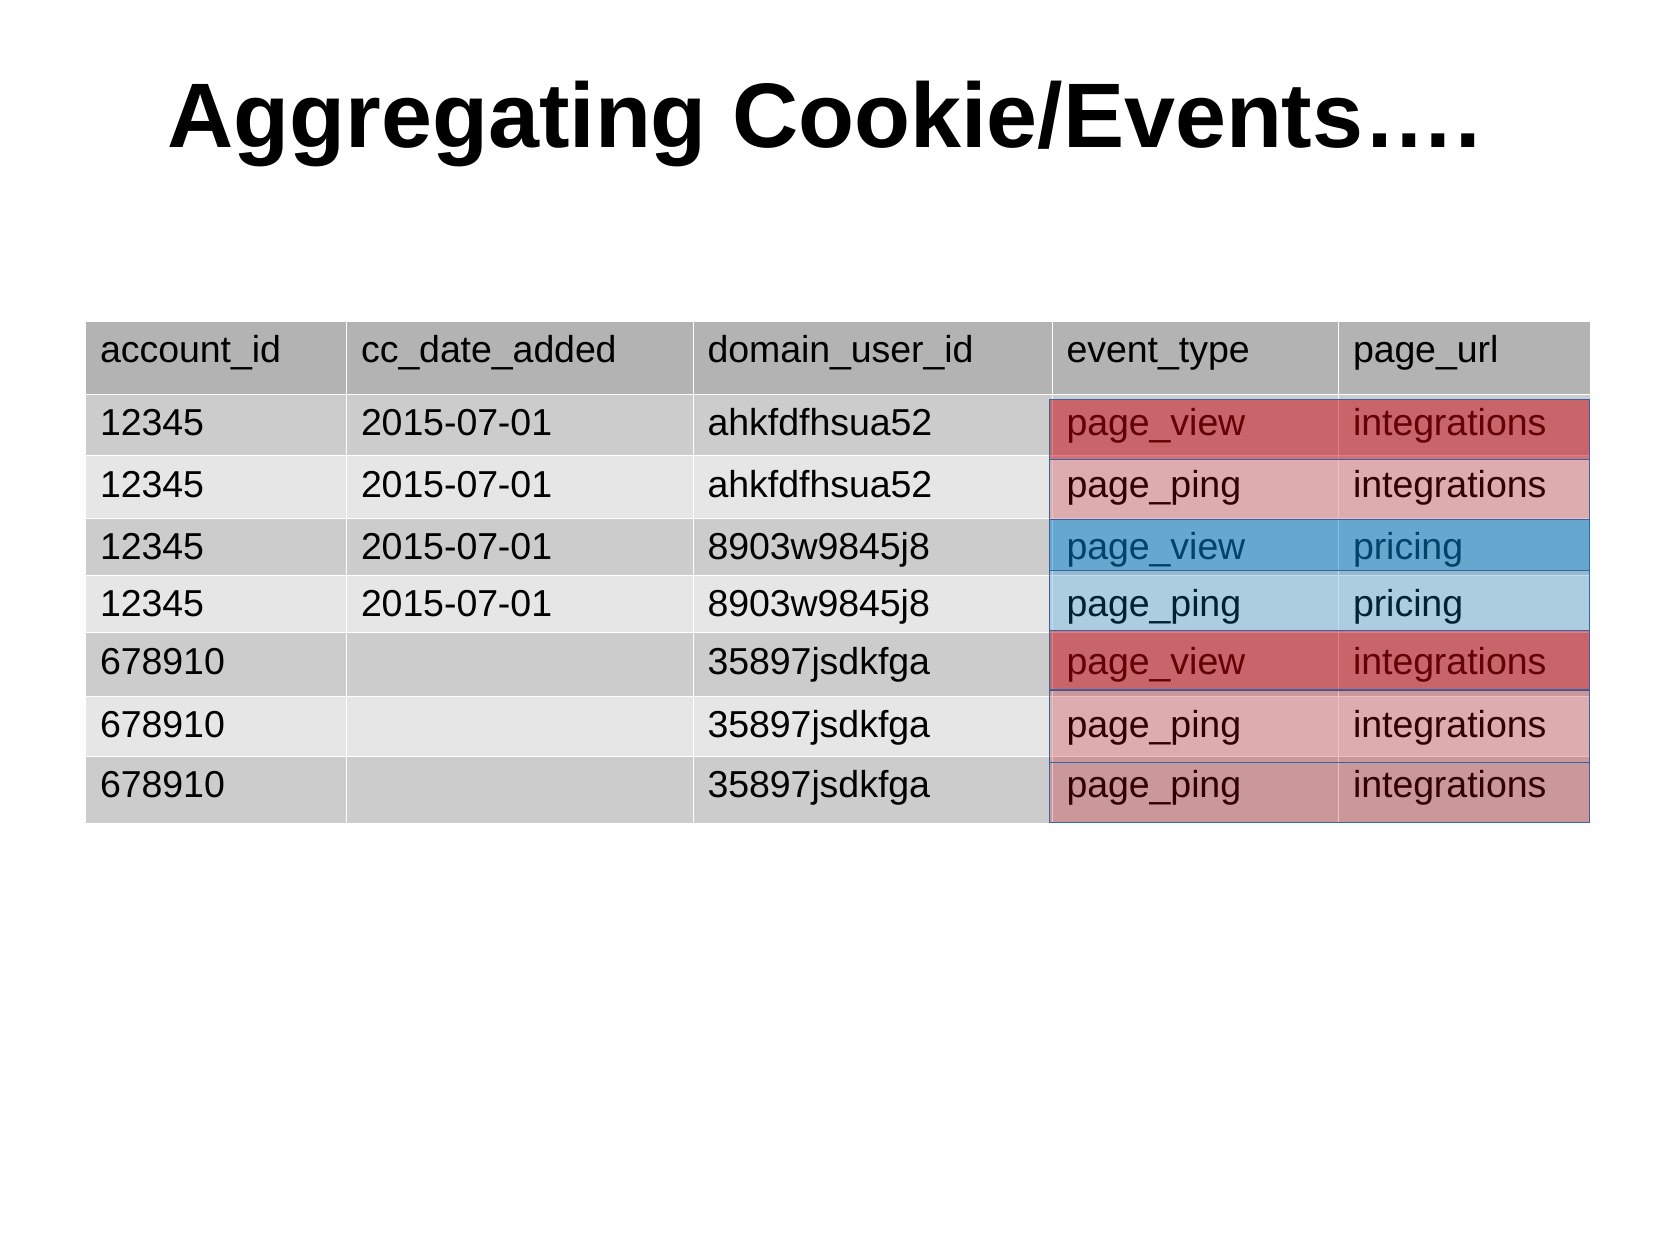

Aggregating Cookie/Events….
| account\_id | cc\_date\_added | domain\_user\_id | event\_type | page\_url |
| --- | --- | --- | --- | --- |
| 12345 | 2015-07-01 | ahkfdfhsua52 | page\_view | integrations |
| 12345 | 2015-07-01 | ahkfdfhsua52 | page\_ping | integrations |
| 12345 | 2015-07-01 | 8903w9845j8 | page\_view | pricing |
| 12345 | 2015-07-01 | 8903w9845j8 | page\_ping | pricing |
| 678910 | | 35897jsdkfga | page\_view | integrations |
| 678910 | | 35897jsdkfga | page\_ping | integrations |
| 678910 | | 35897jsdkfga | page\_ping | integrations |